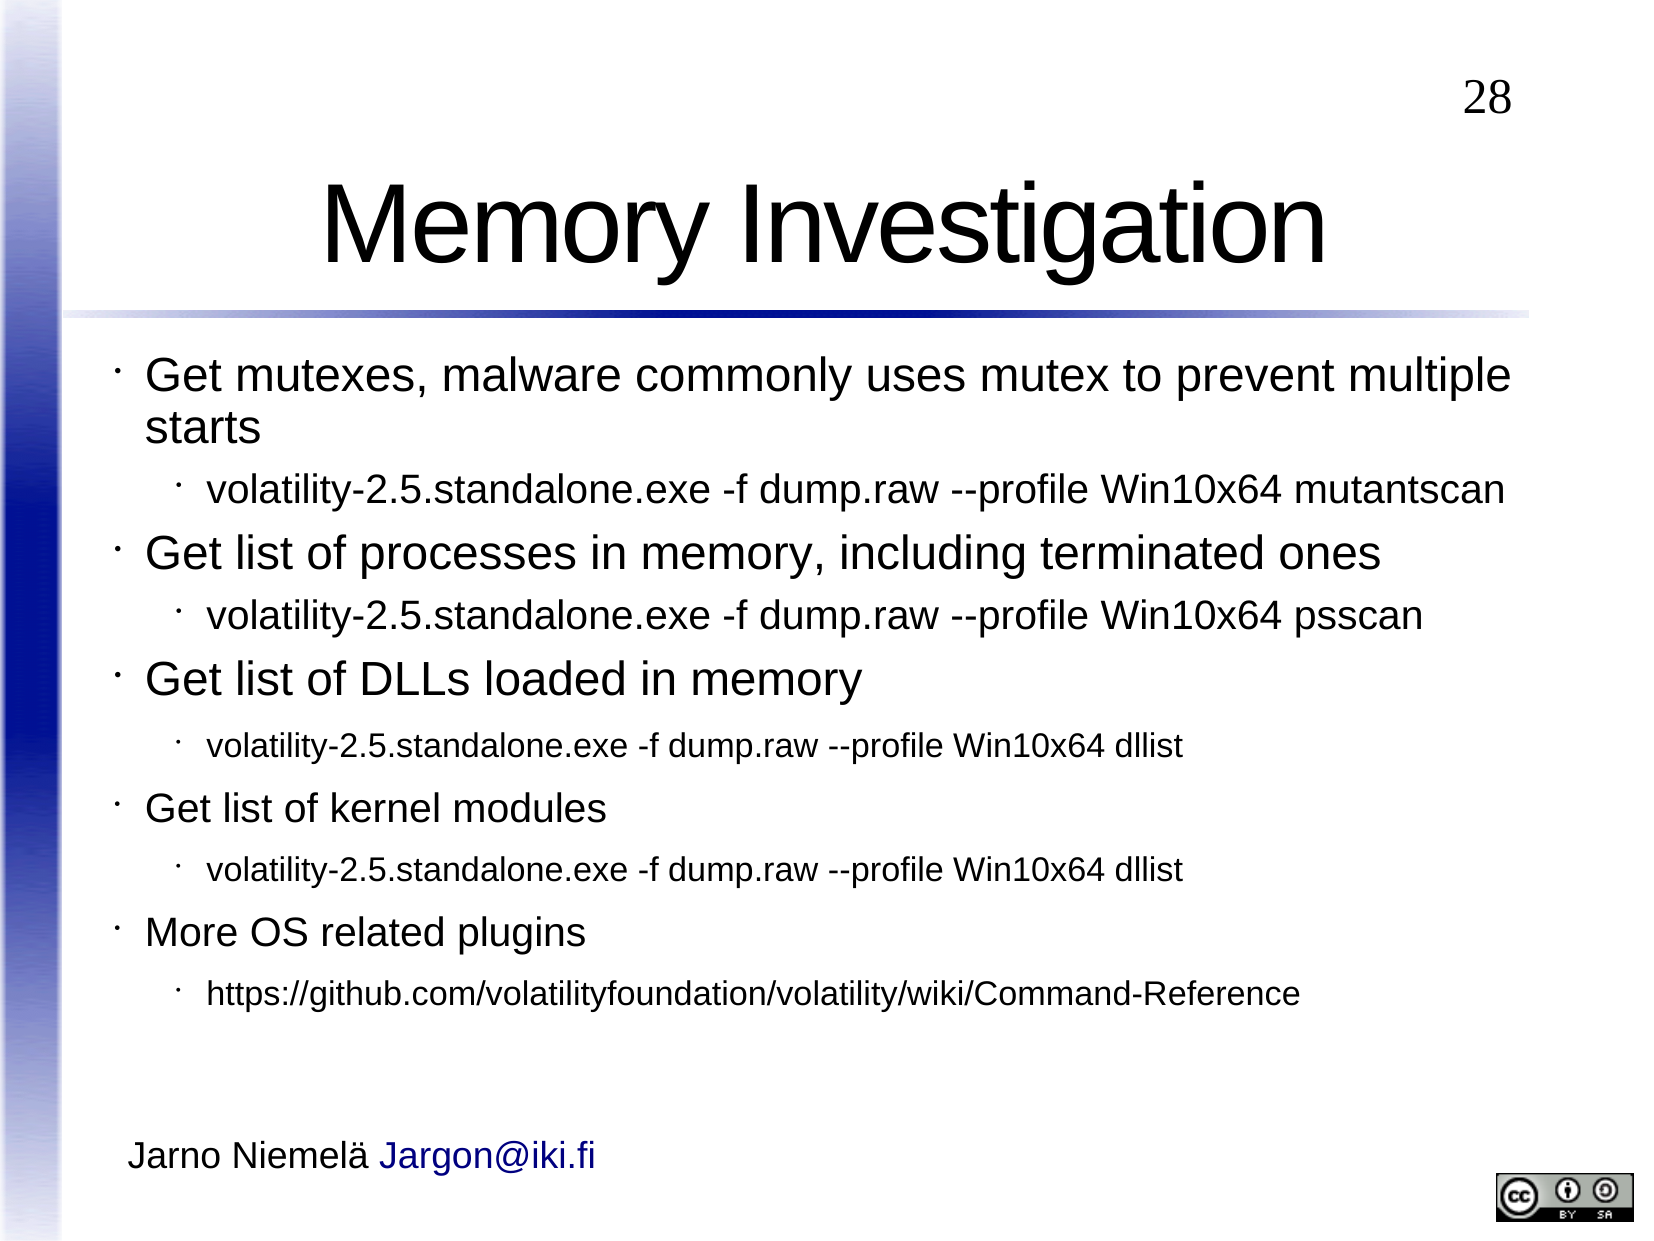

# Memory Investigation
Get mutexes, malware commonly uses mutex to prevent multiple starts
volatility-2.5.standalone.exe -f dump.raw --profile Win10x64 mutantscan
Get list of processes in memory, including terminated ones
volatility-2.5.standalone.exe -f dump.raw --profile Win10x64 psscan
Get list of DLLs loaded in memory
volatility-2.5.standalone.exe -f dump.raw --profile Win10x64 dllist
Get list of kernel modules
volatility-2.5.standalone.exe -f dump.raw --profile Win10x64 dllist
More OS related plugins
https://github.com/volatilityfoundation/volatility/wiki/Command-Reference